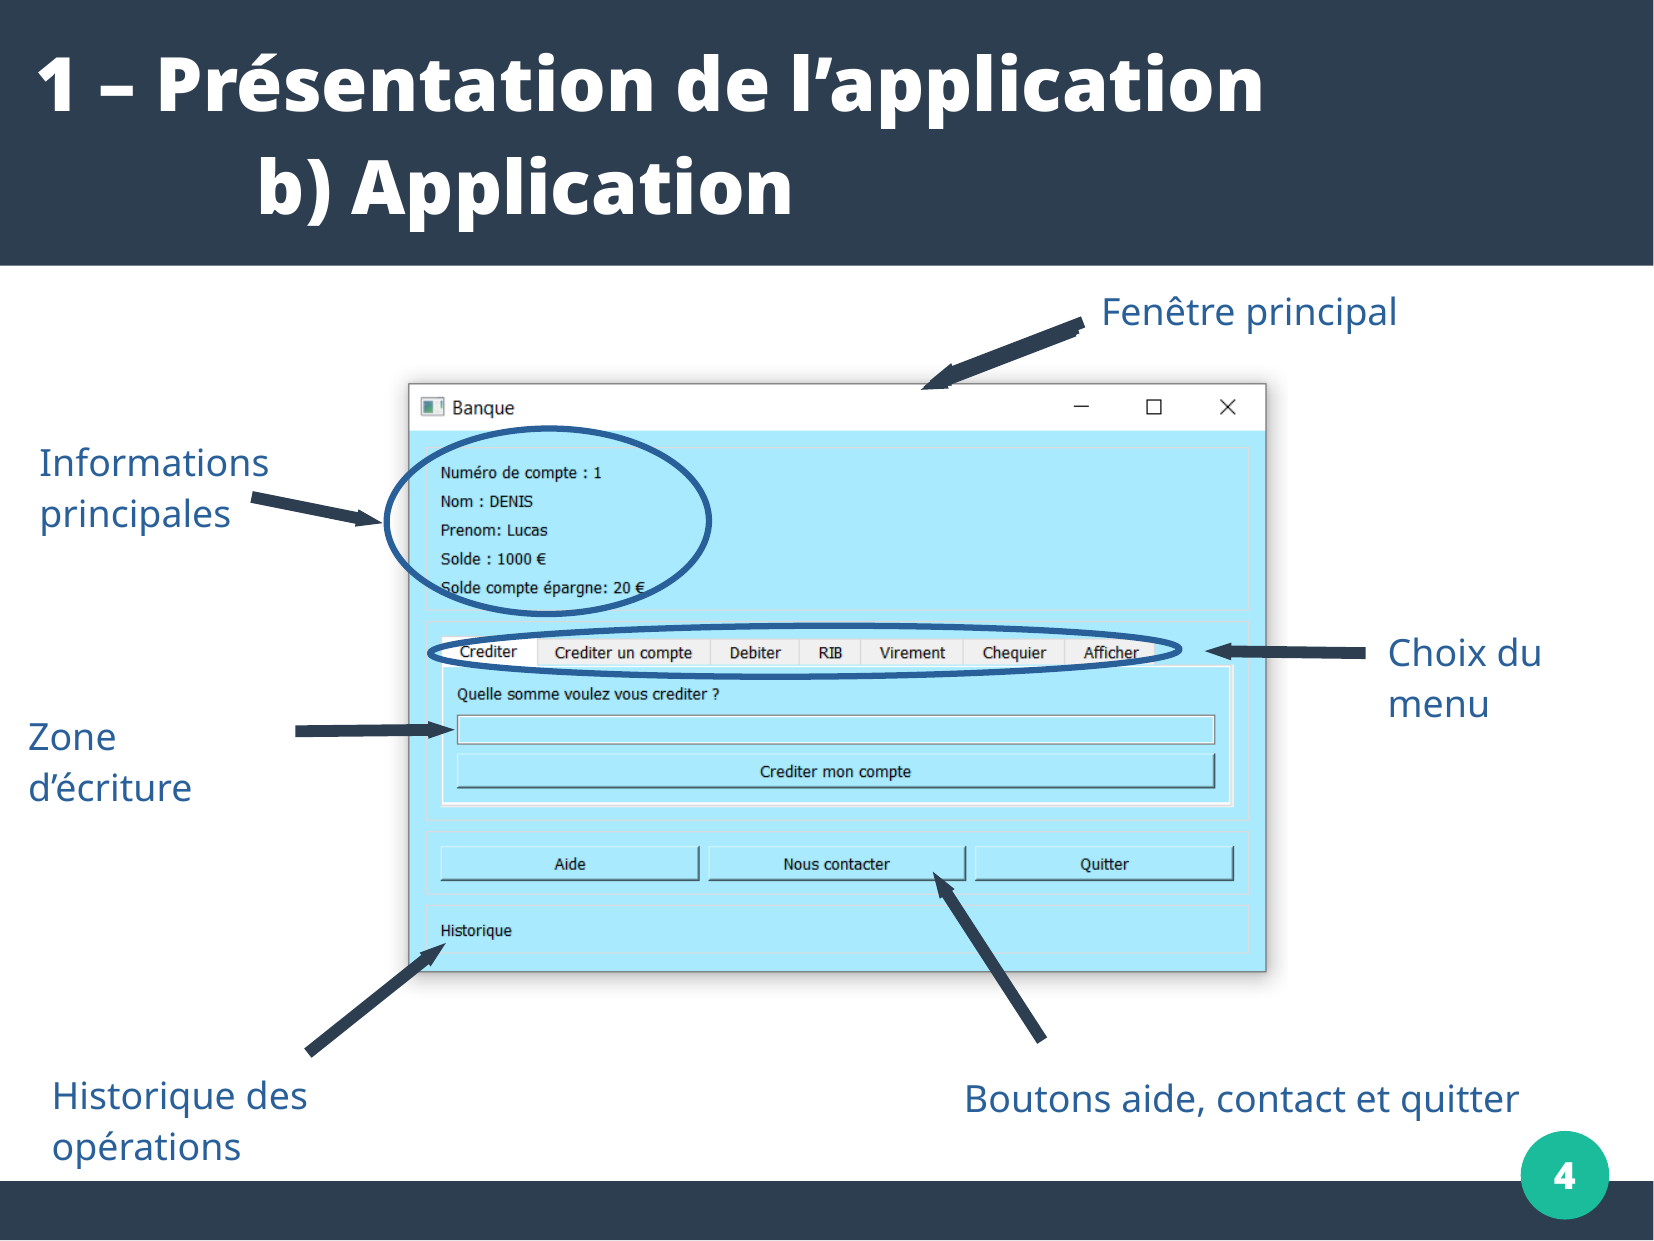

# 1 – Présentation de l’application b) Application
Fenêtre principal
Informations principales
Choix du menu
Zone d’écriture
Historique des opérations
Boutons aide, contact et quitter
4